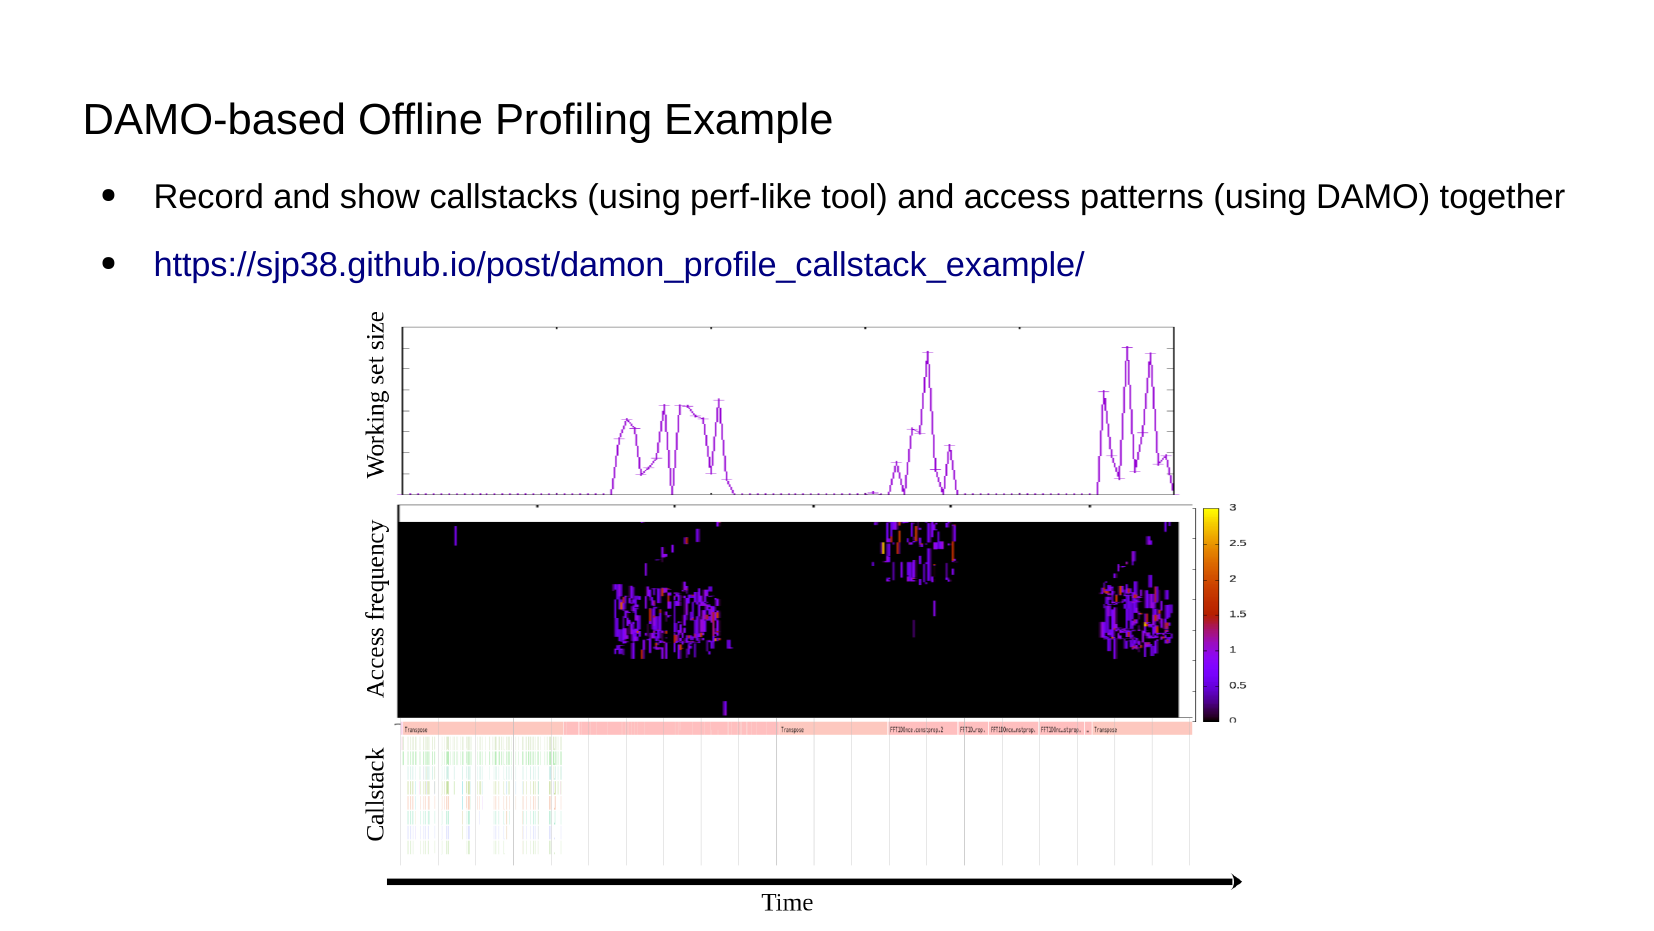

# DAMO-based Offline Profiling Example
Record and show callstacks (using perf-like tool) and access patterns (using DAMO) together
https://sjp38.github.io/post/damon_profile_callstack_example/